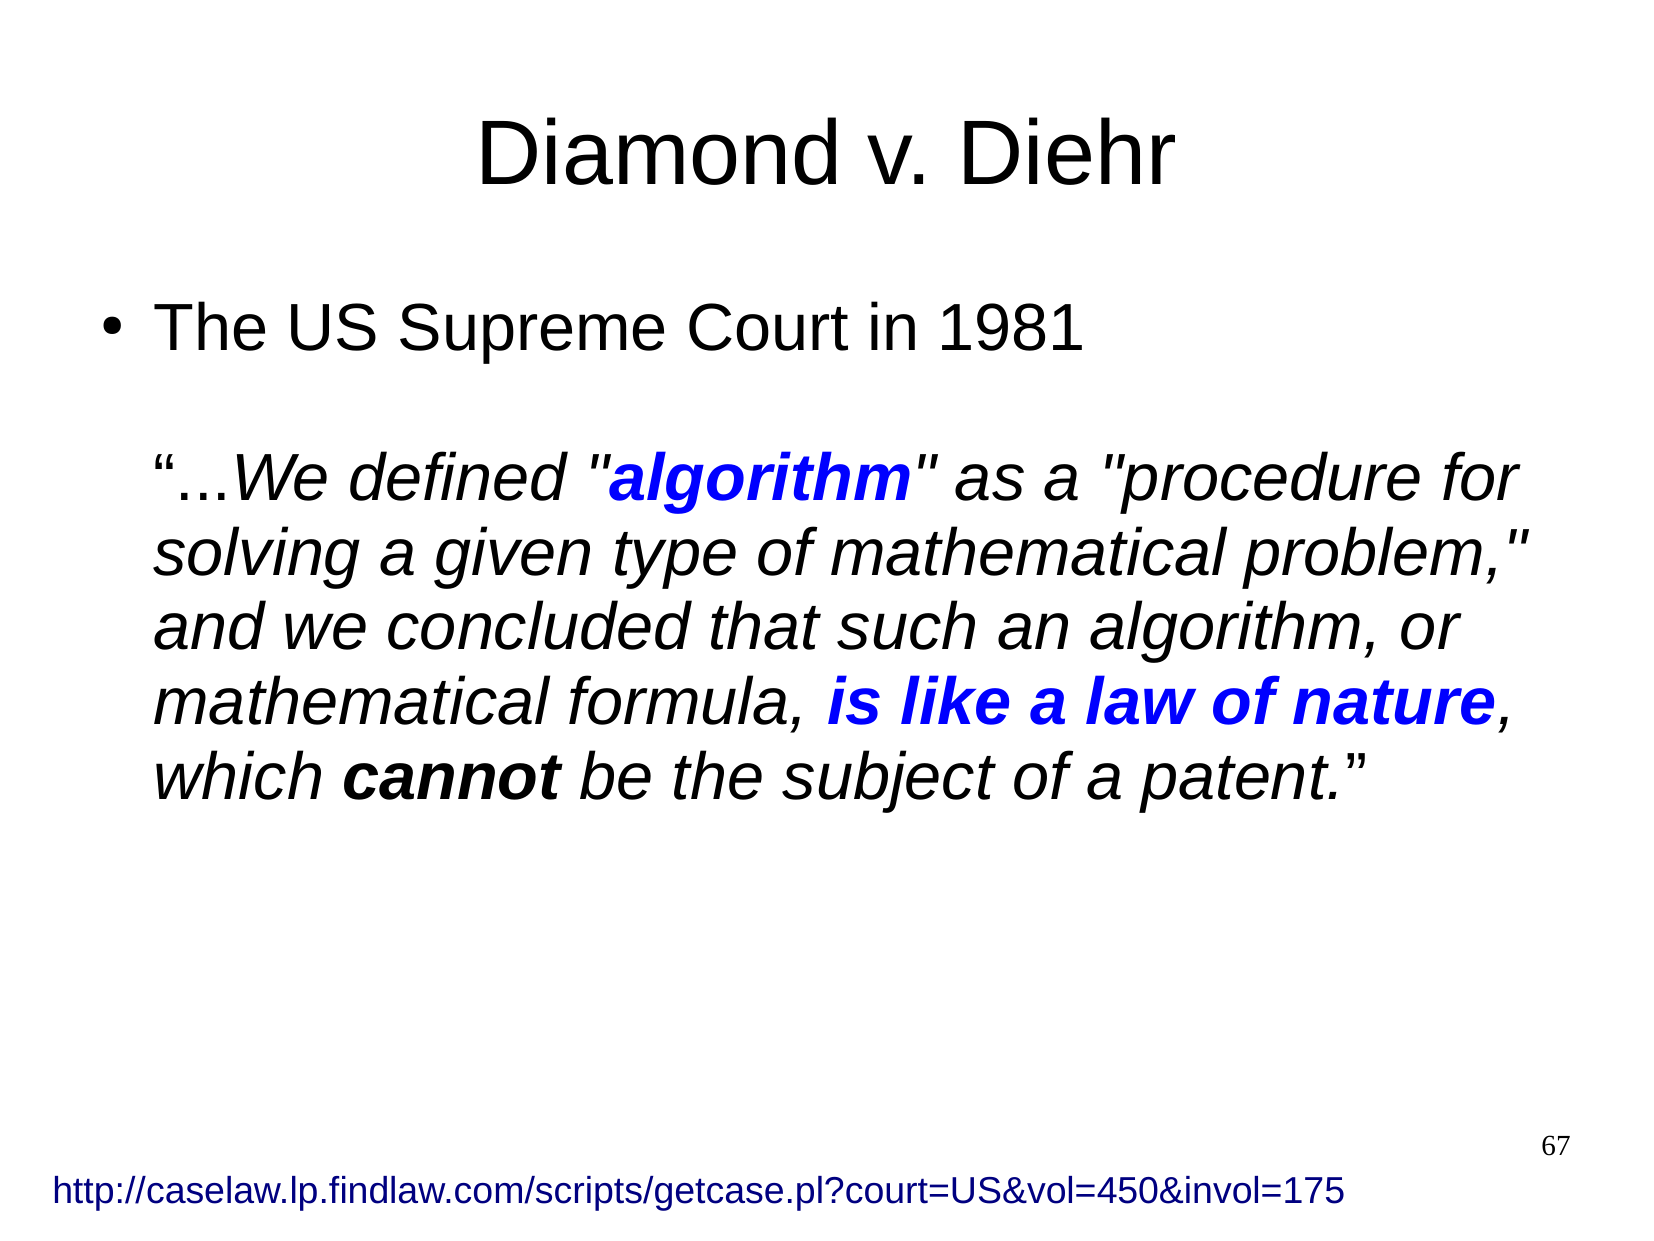

# Diamond v. Diehr
The US Supreme Court in 1981
“...We defined "algorithm" as a "procedure for solving a given type of mathematical problem," and we concluded that such an algorithm, or mathematical formula, is like a law of nature, which cannot be the subject of a patent.”
67
http://caselaw.lp.findlaw.com/scripts/getcase.pl?court=US&vol=450&invol=175